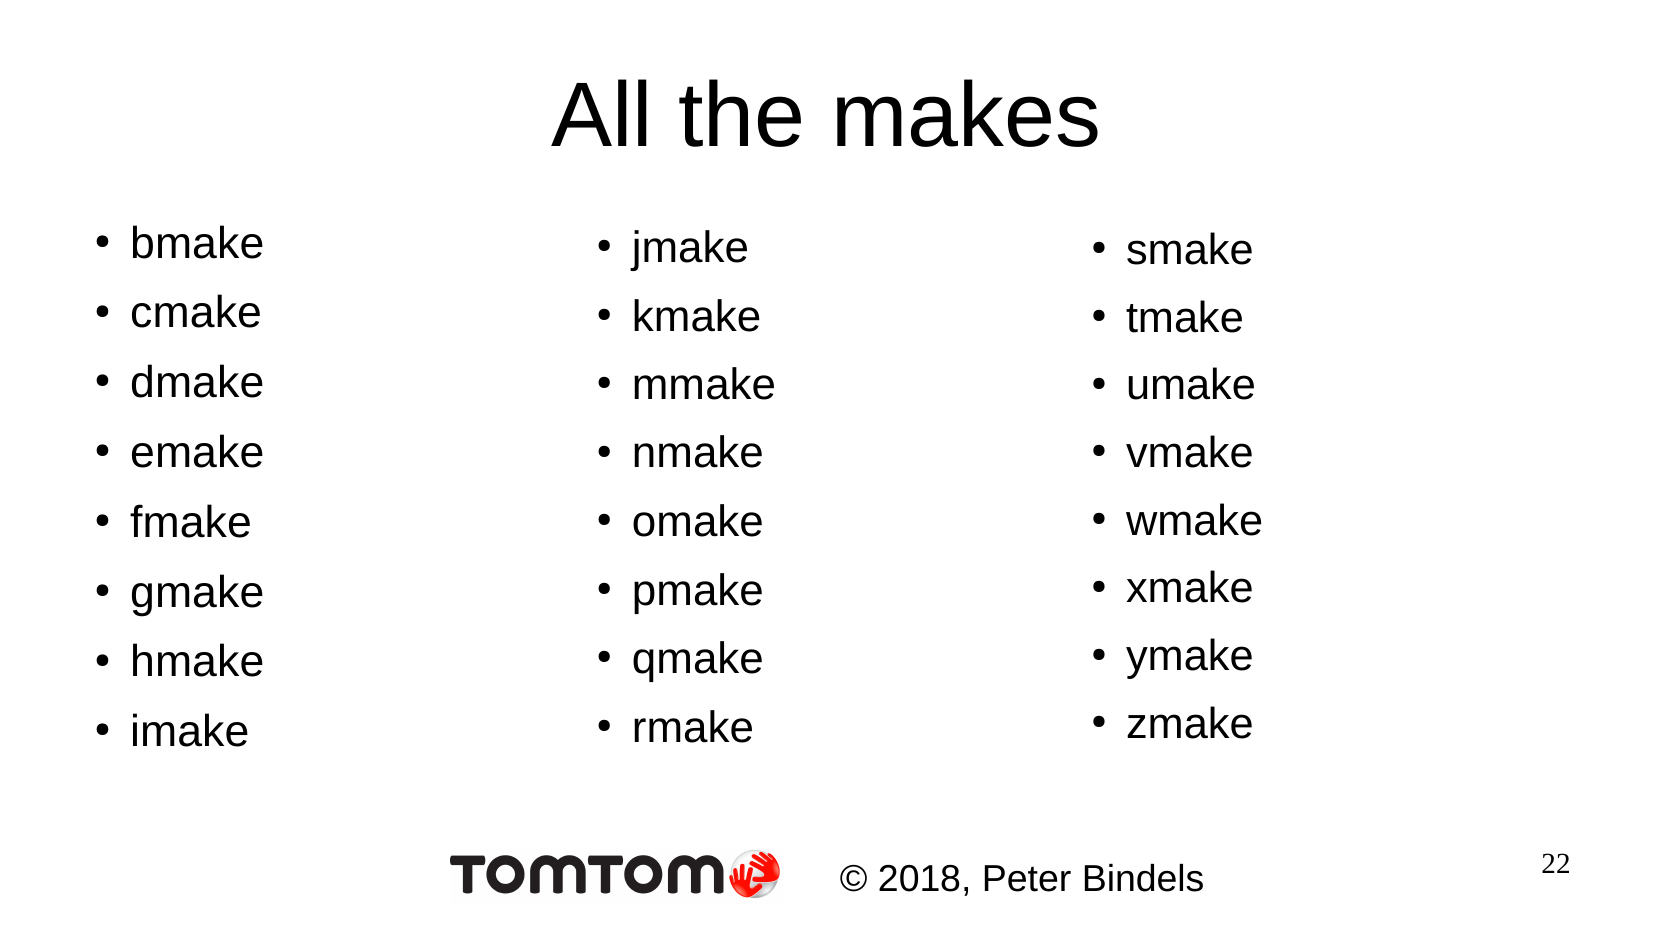

# All the makes
bmake
cmake
dmake
emake
fmake
gmake
hmake
imake
jmake
kmake
mmake
nmake
omake
pmake
qmake
rmake
smake
tmake
umake
vmake
wmake
xmake
ymake
zmake
22